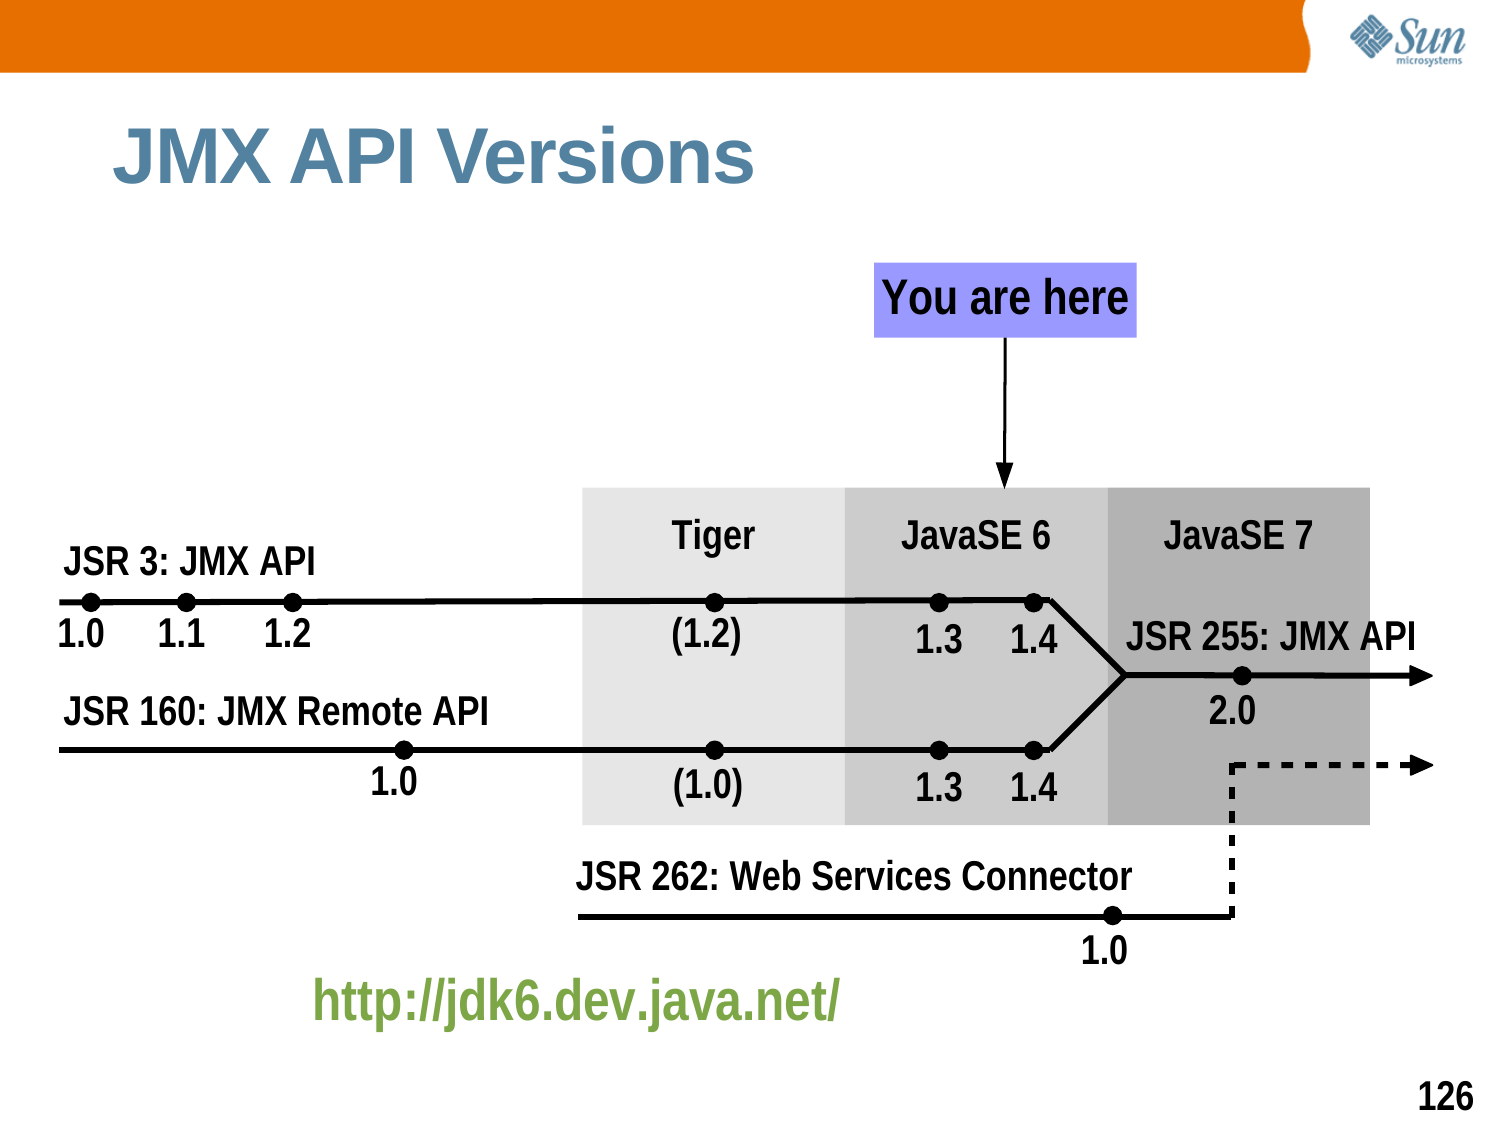

# JMX API Versions
You are here
Tiger
JavaSE 6
JavaSE 7
JSR 3: JMX API
1.3
1.4
1.0
1.1
1.2
(1.2)
JSR 255: JMX API
2.0
JSR 160: JMX Remote API
1.3
1.4
1.0
(1.0)
JSR 262: Web Services Connector
1.0
http://jdk6.dev.java.net/